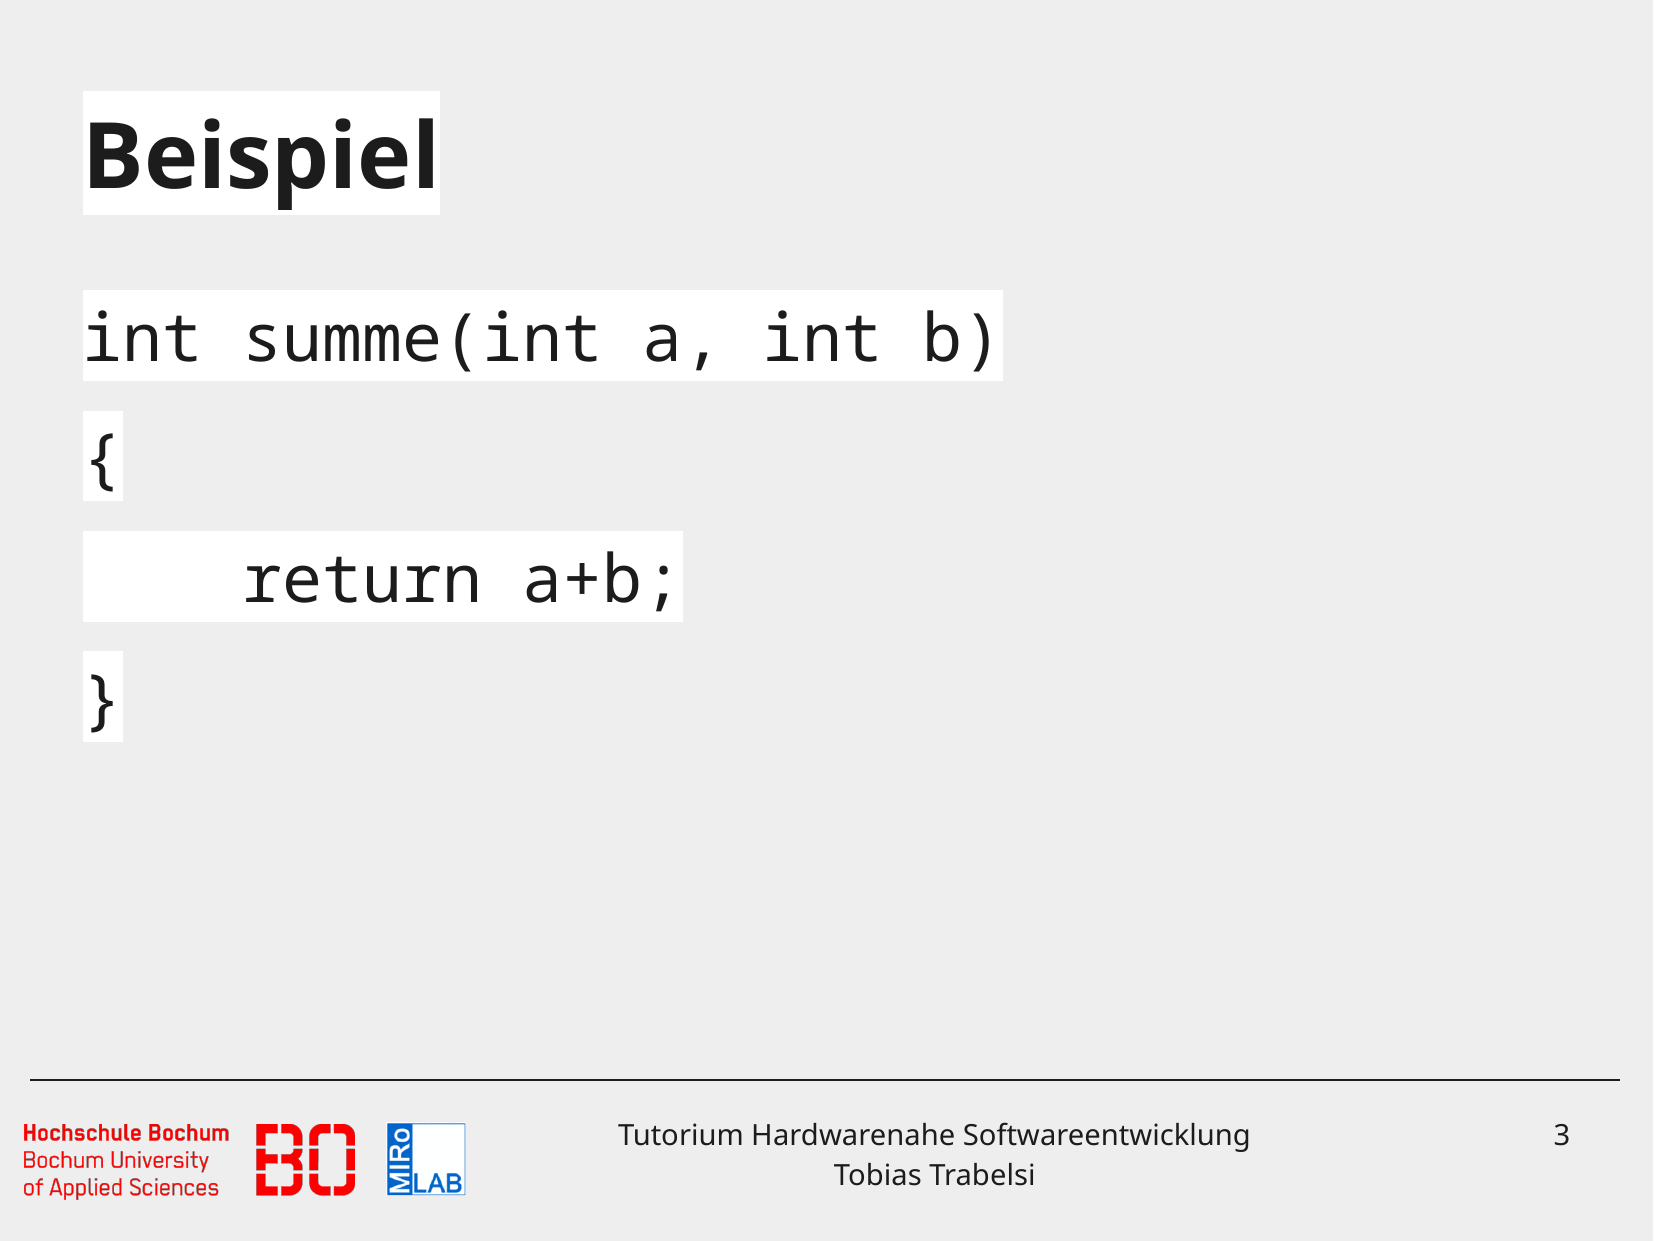

# Beispiel
int summe(int a, int b)
{
 return a+b;
}
Vanessa Böhrk - Tutorium Hardwarenahe Softwareentwicklung
3